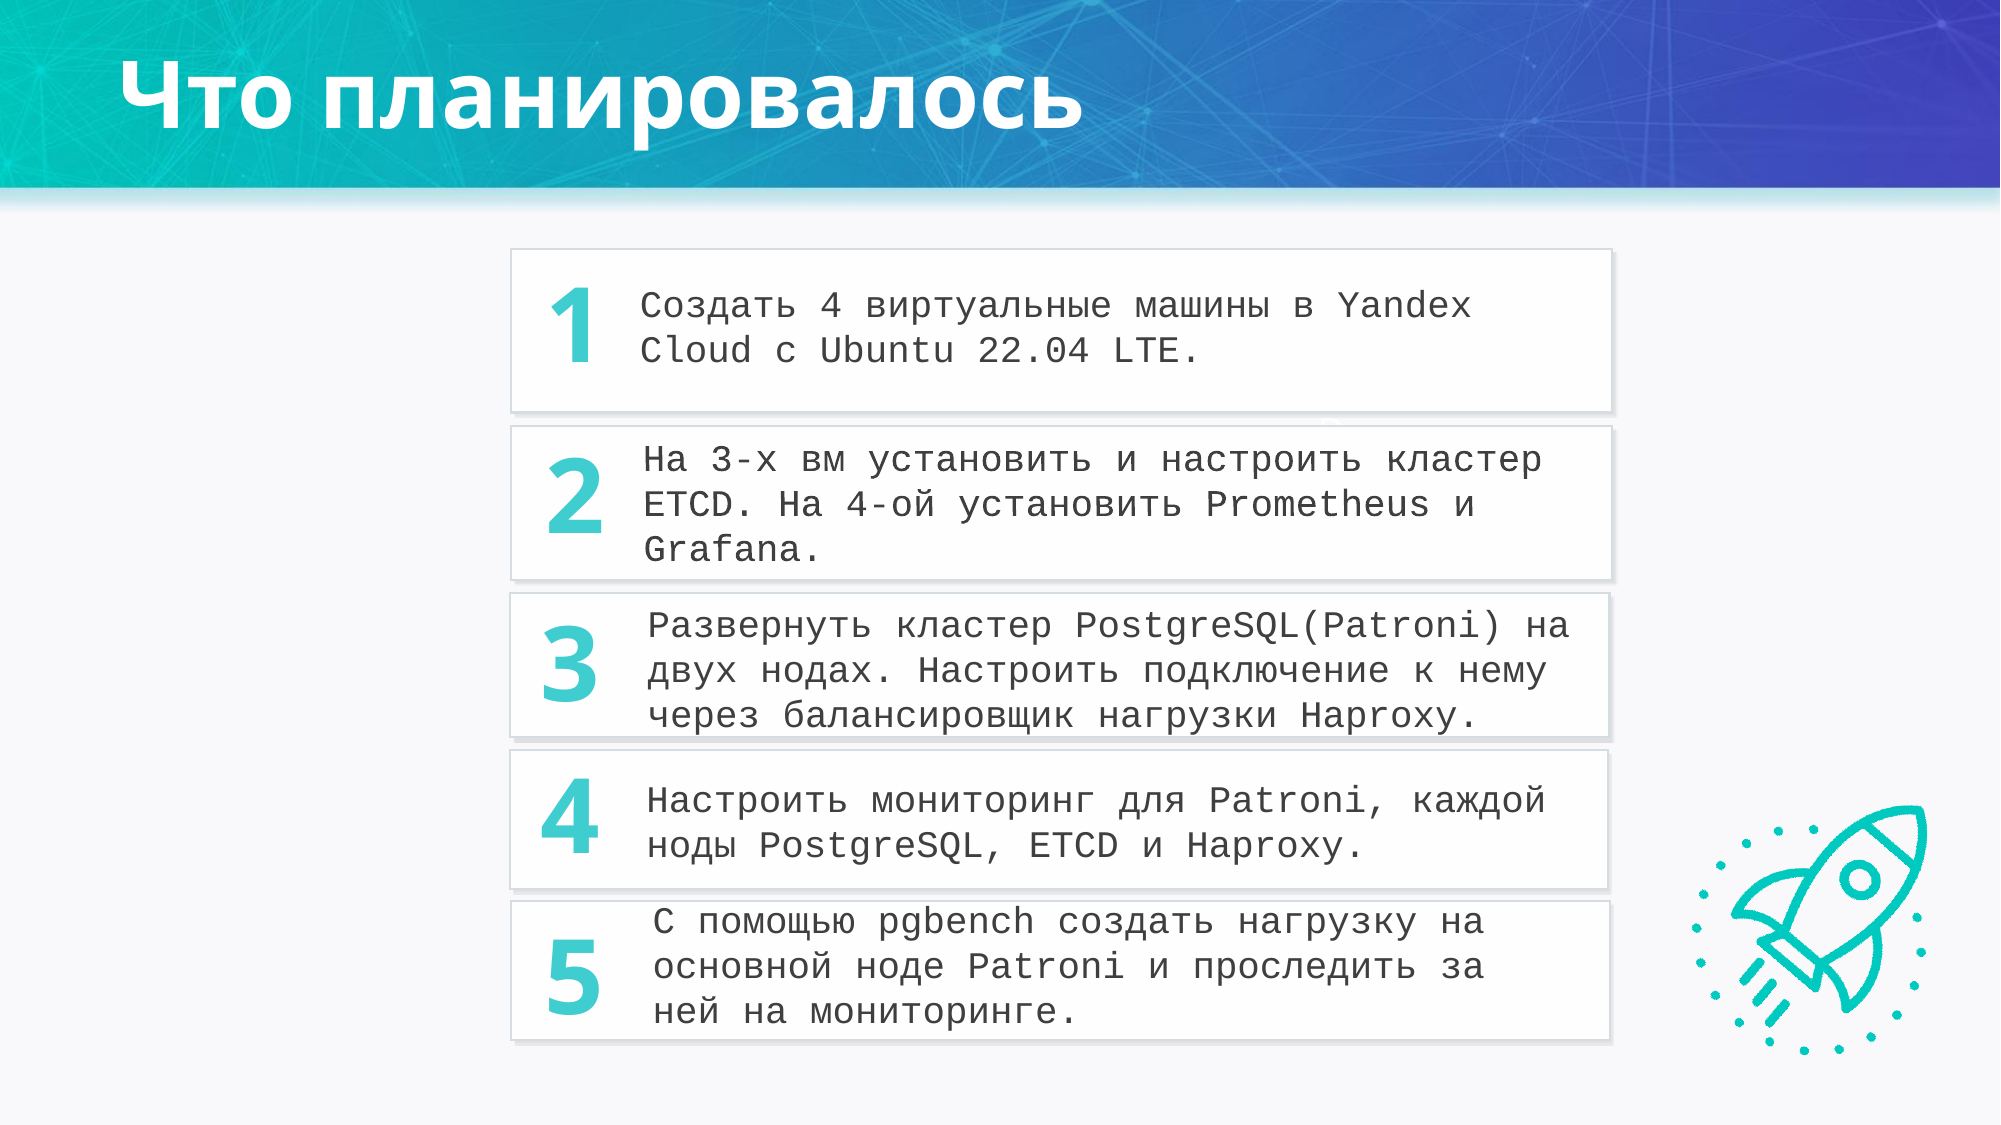

Что планировалось
1
Создать 4 виртуальные машины в Yandex Cloud c Ubuntu 22.04 LTE.
Выделение фигурой/маркером инфы
2
На 3-х вм установить и настроить кластер ETCD. На 4-ой установить Prometheus и Grafana.
3
Развернуть кластер PostgreSQL(Patroni) на двух нодах. Настроить подключение к нему через балансировщик нагрузки Haproxy.
4
Настроить мониторинг для Patroni, каждой ноды PostgreSQL, ETCD и Haproxy.
С помощью pgbench создать нагрузку на основной ноде Patroni и проследить за ней на мониторинге.
5